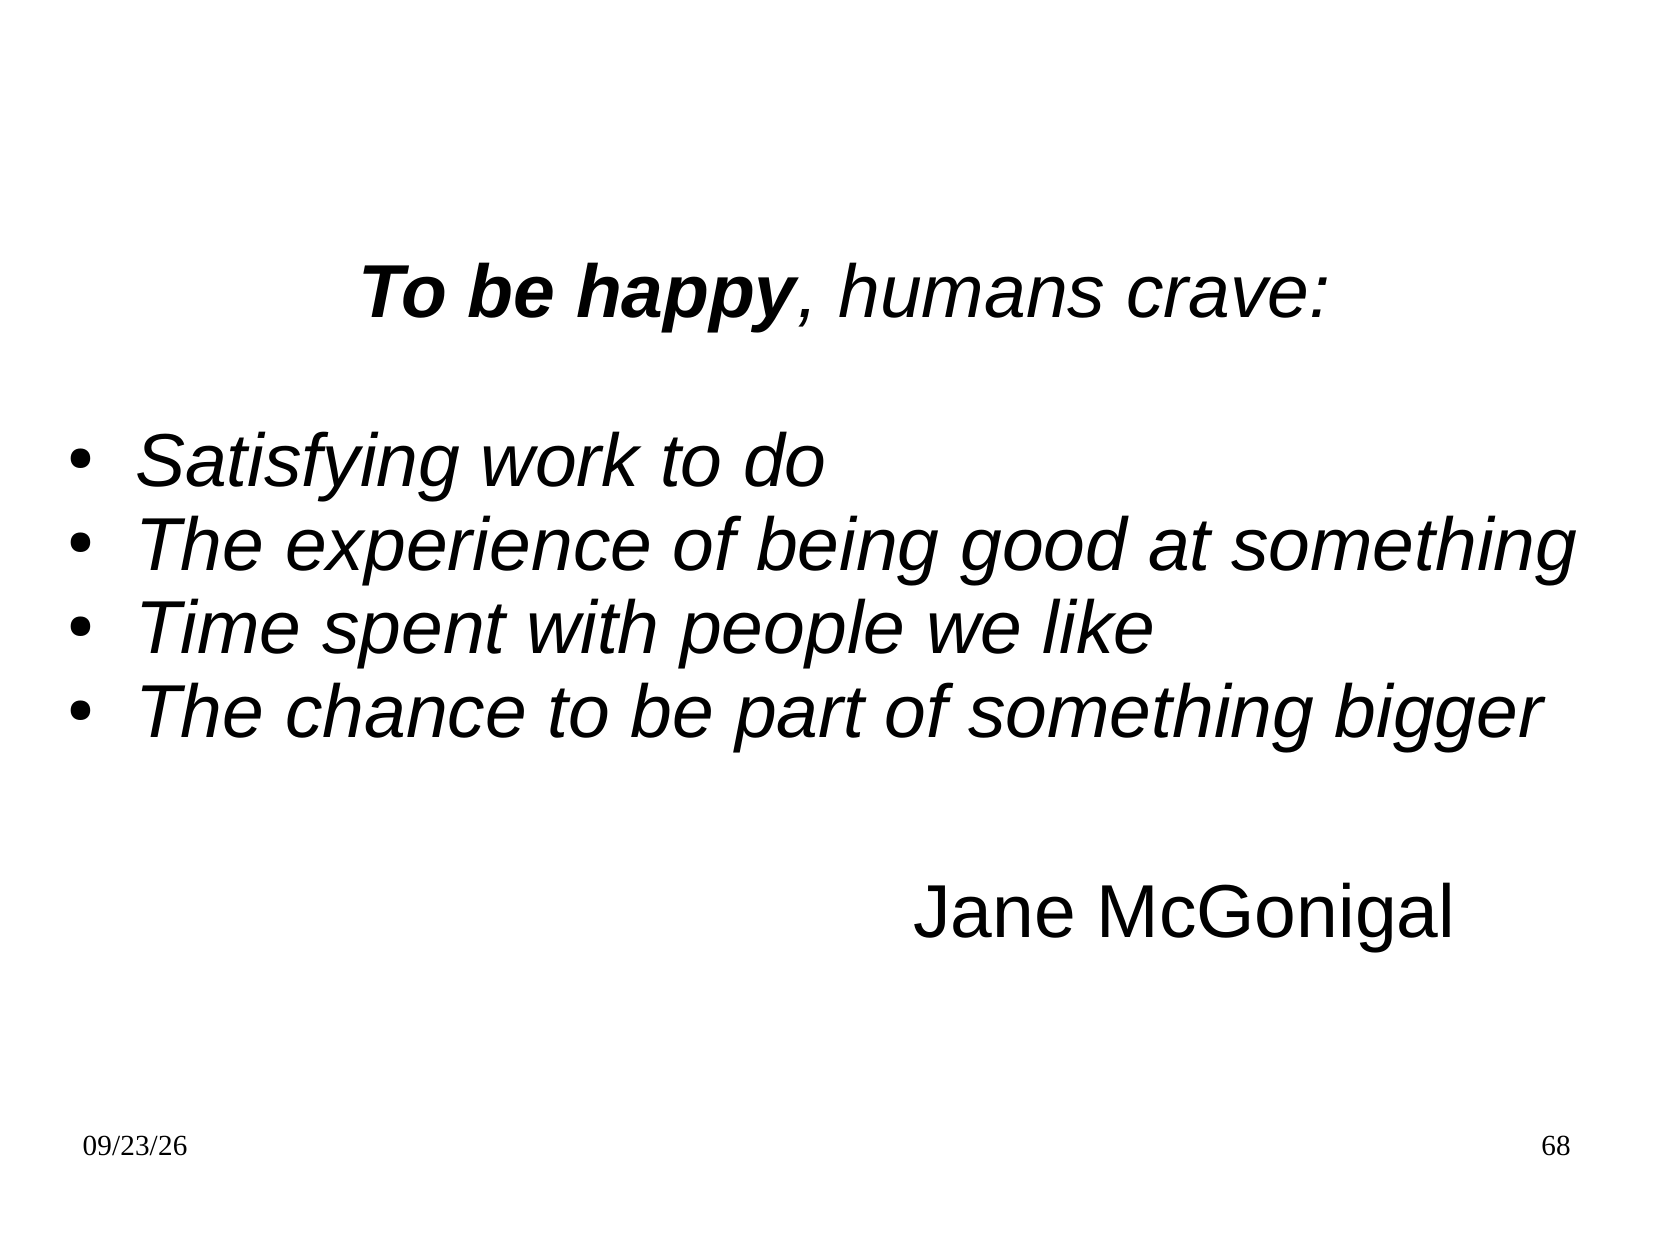

# To be happy, humans crave:
 Satisfying work to do
 The experience of being good at something
 Time spent with people we like
 The chance to be part of something bigger
Jane McGonigal
68